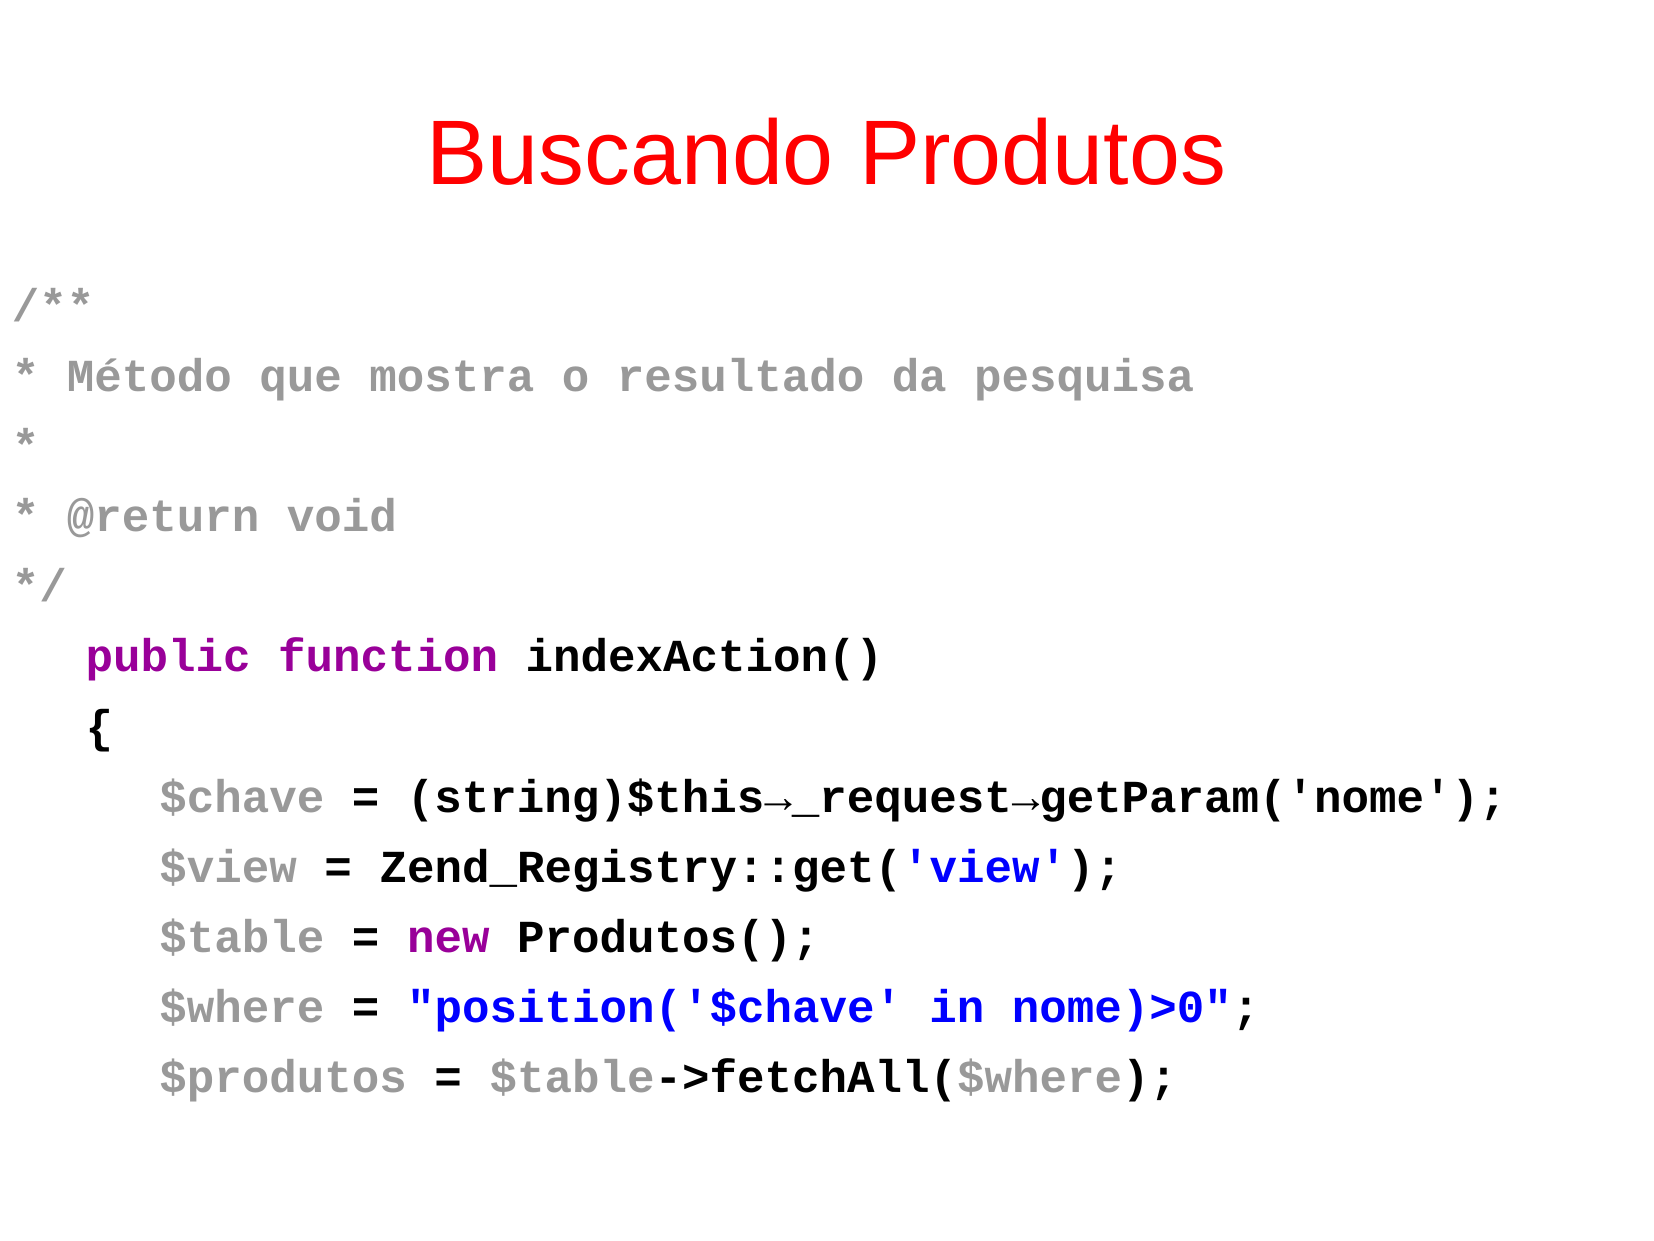

# Buscando Produtos
/**
* Método que mostra o resultado da pesquisa
*
* @return void
*/
 	public function indexAction()
 	{
 		$chave = (string)$this→_request→getParam('nome');
 		$view = Zend_Registry::get('view');
 		$table = new Produtos();
 		$where = "position('$chave' in nome)>0";
 		$produtos = $table->fetchAll($where);